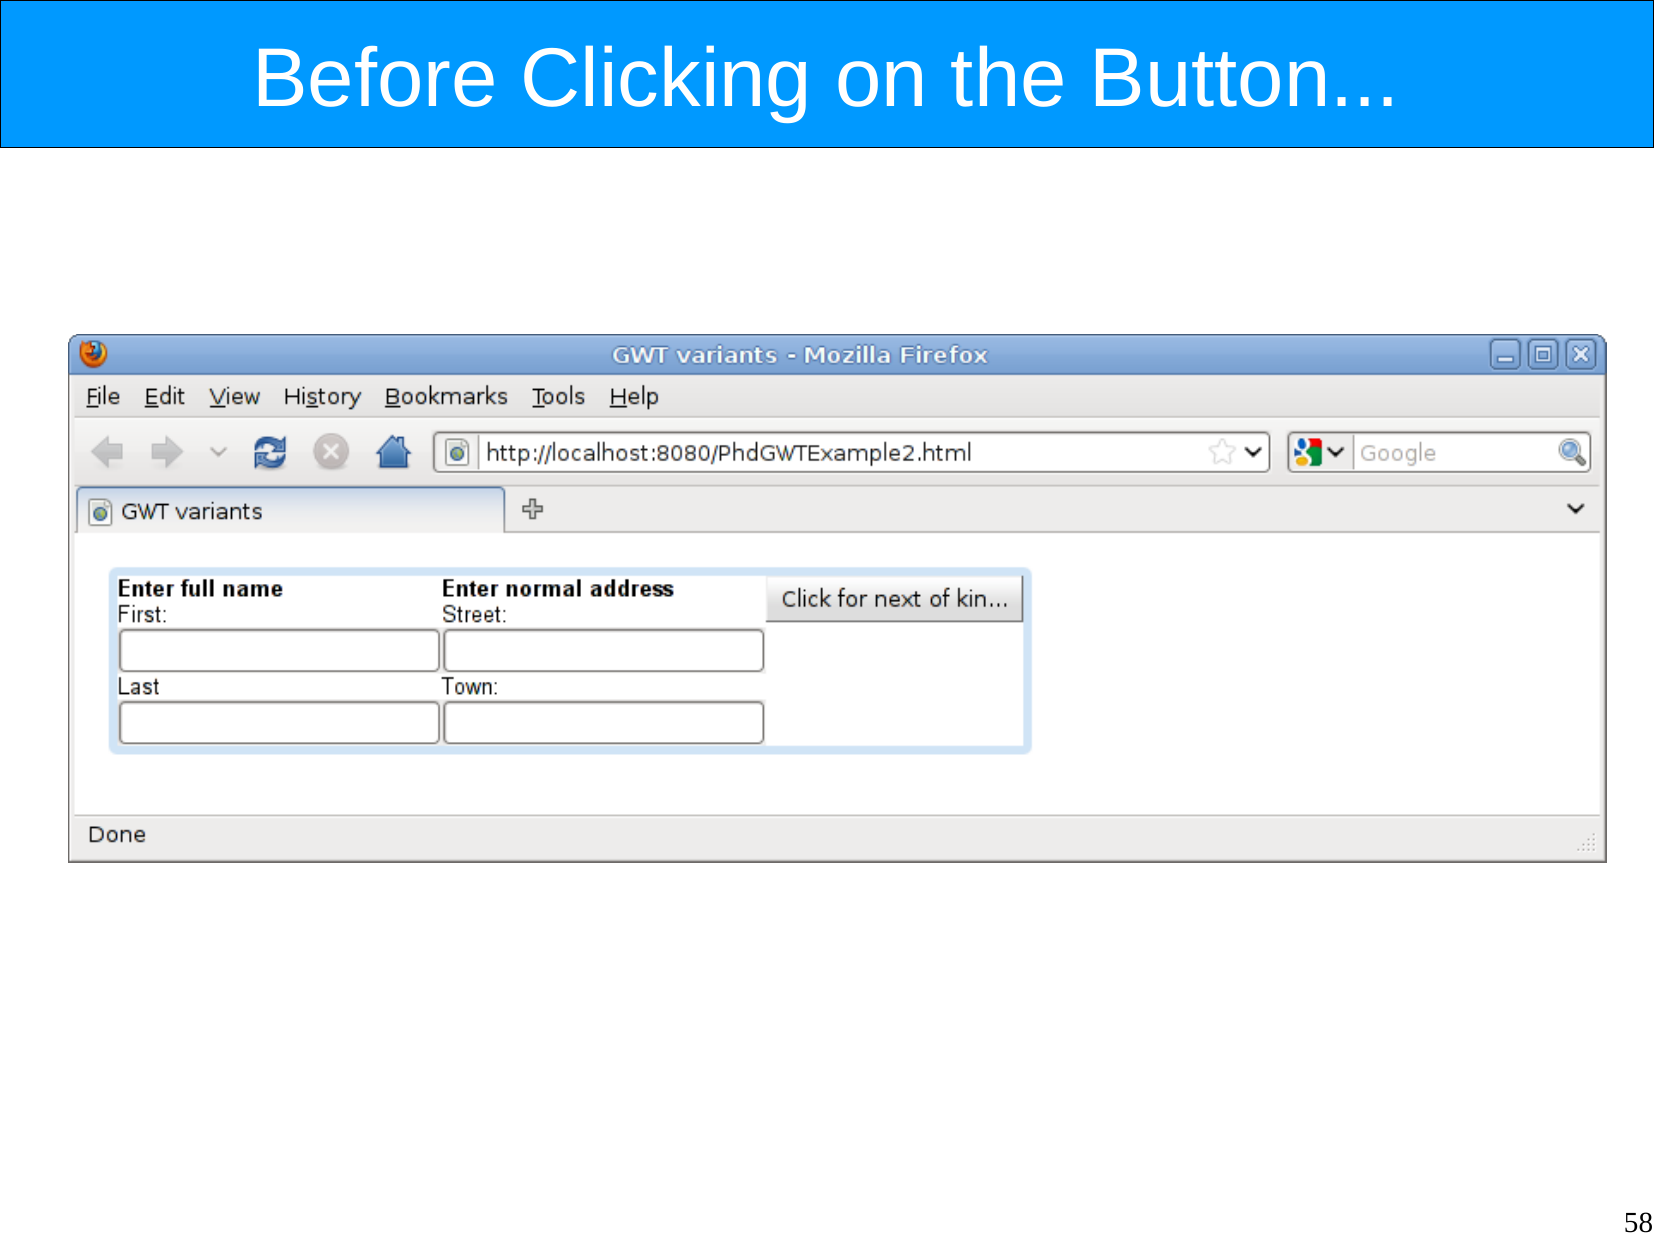

# Before Clicking on the Button...
58